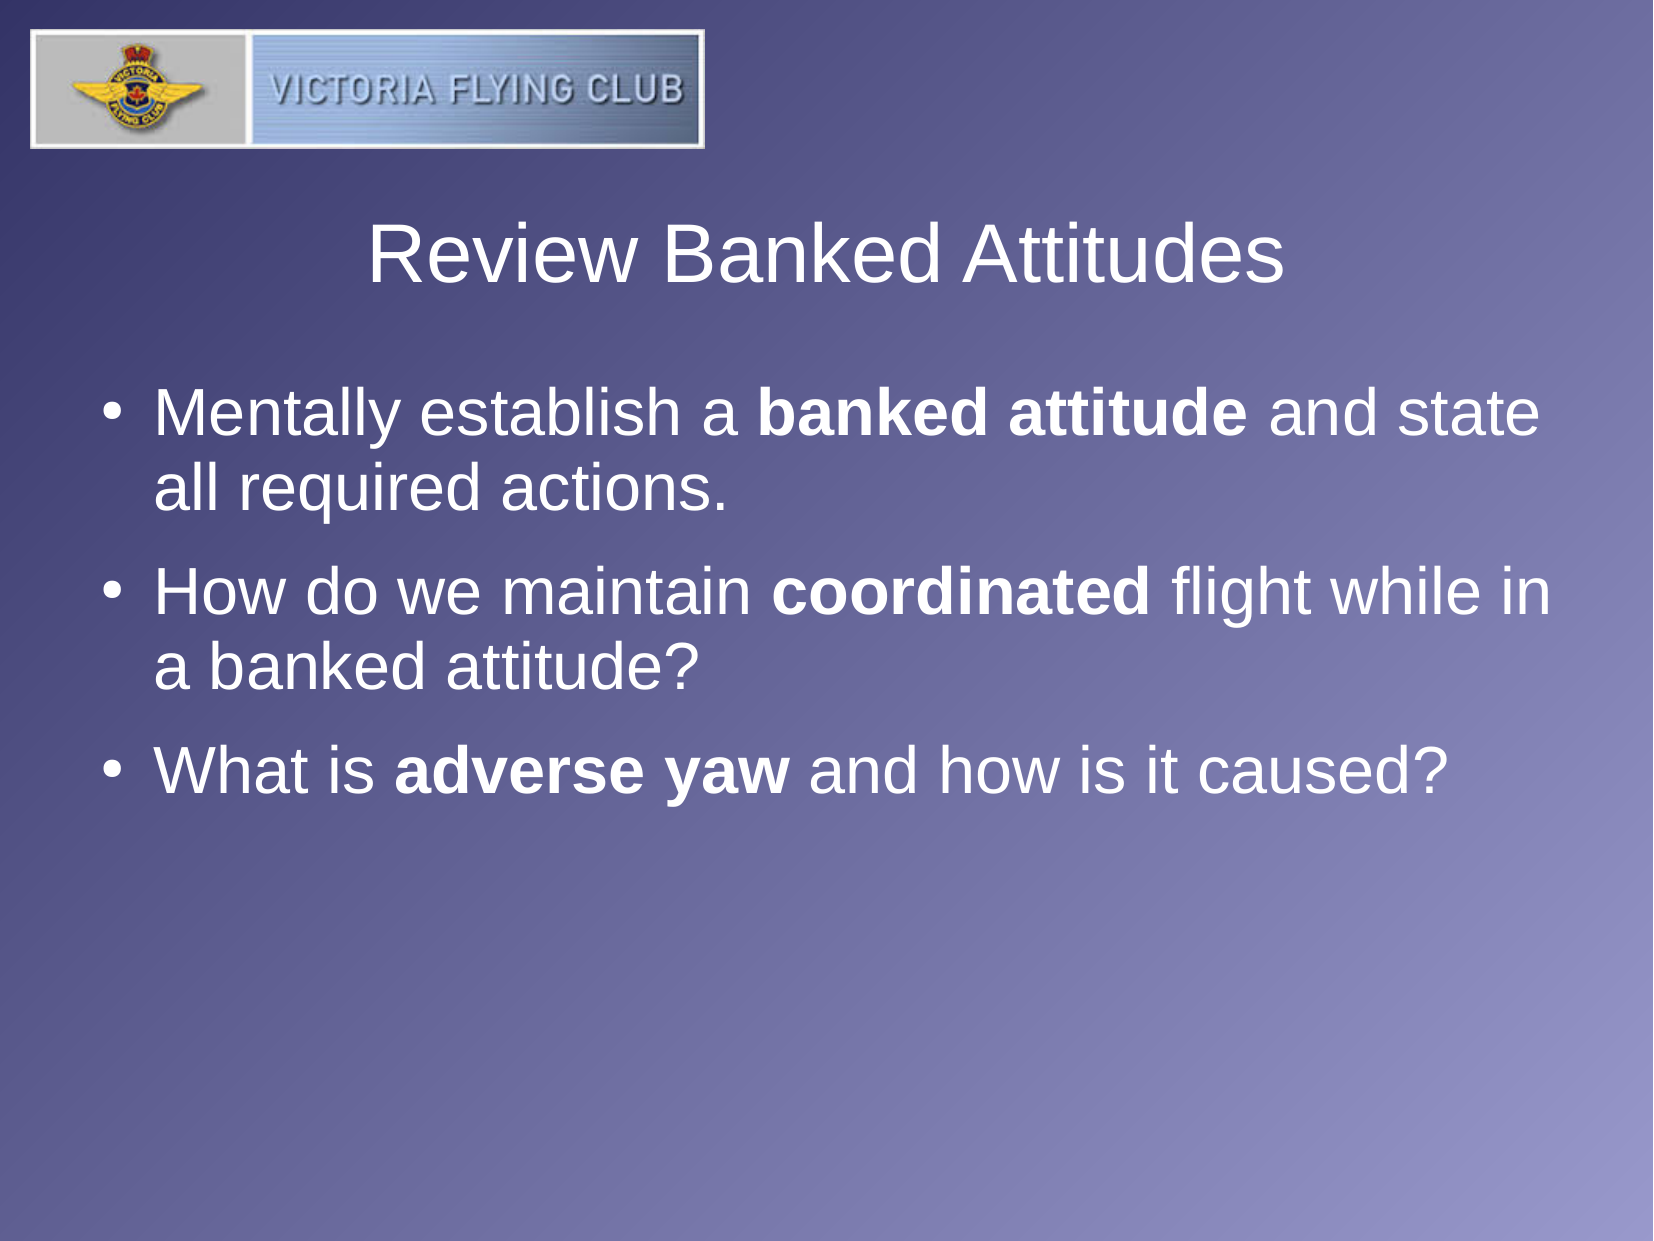

# Review Banked Attitudes
Mentally establish a banked attitude and state all required actions.
How do we maintain coordinated flight while in a banked attitude?
What is adverse yaw and how is it caused?